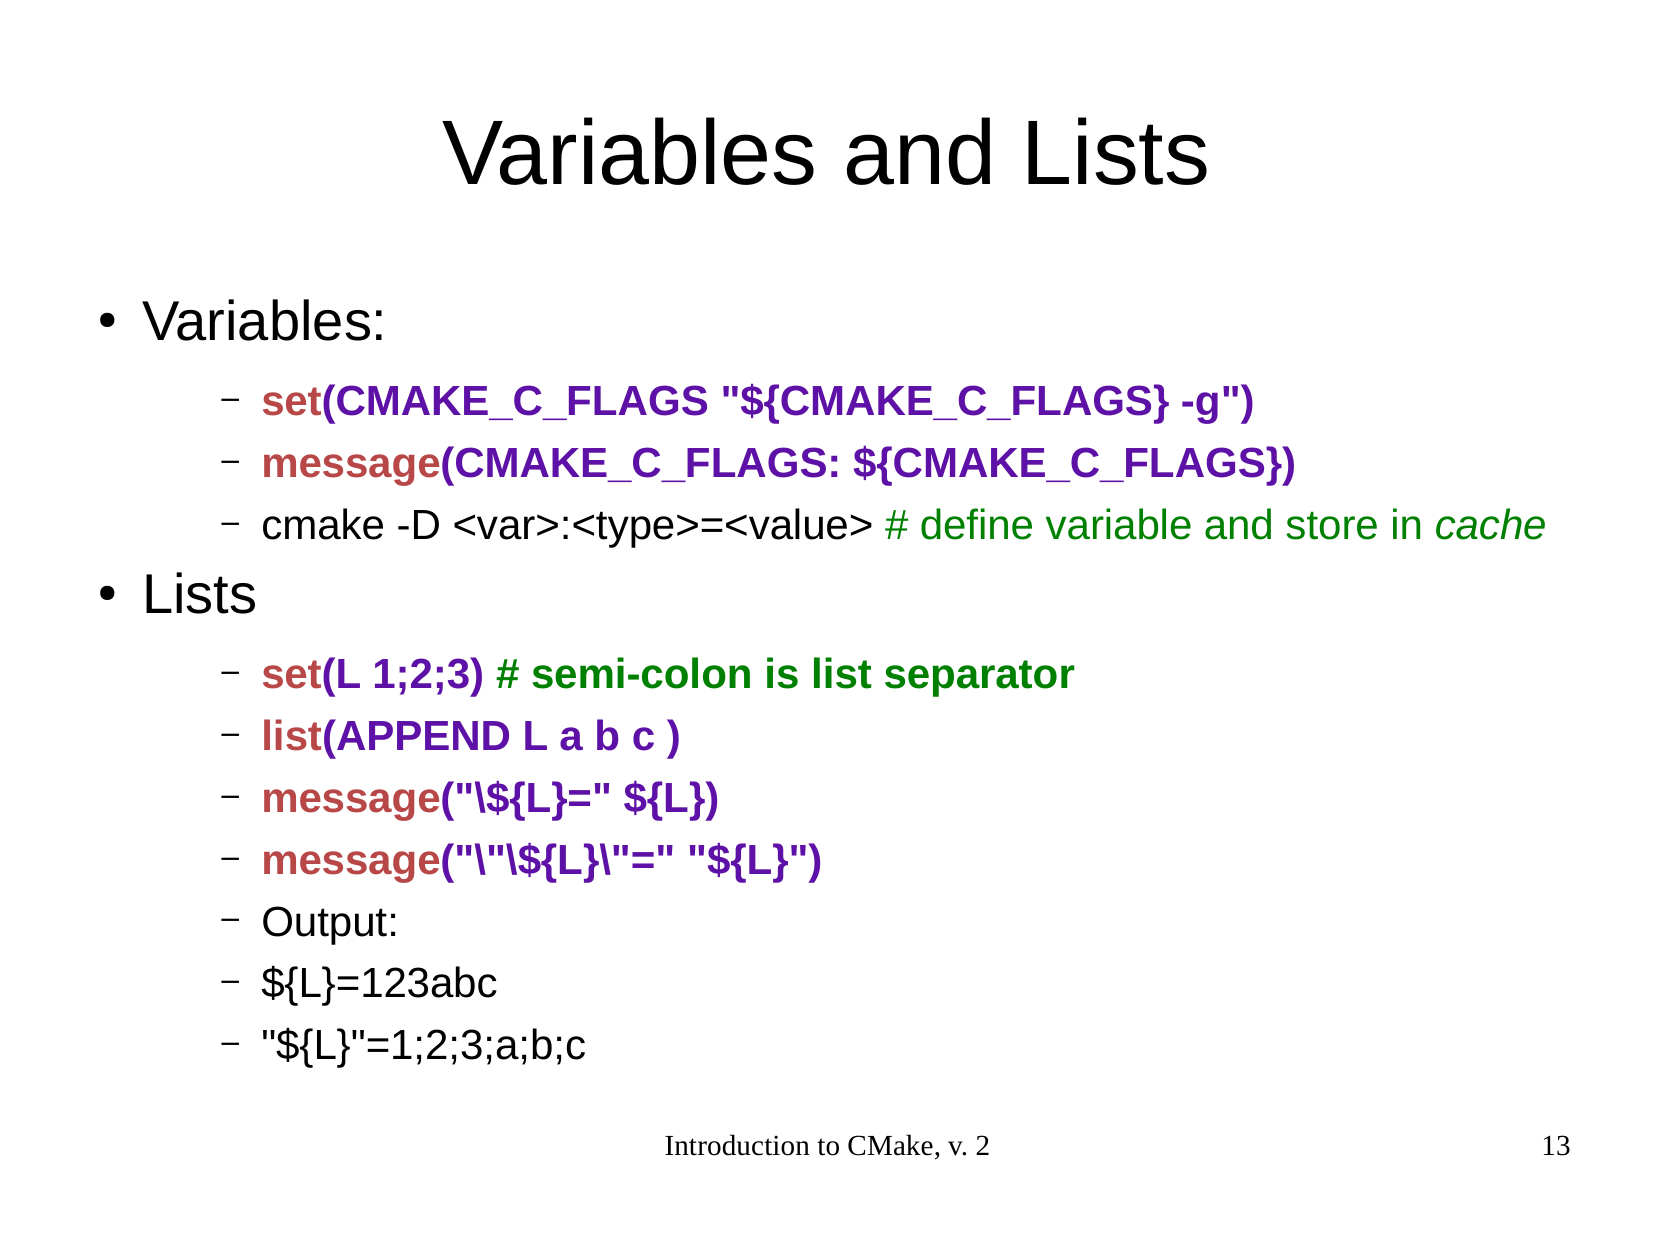

# Variables and Lists
Variables:
set(CMAKE_C_FLAGS "${CMAKE_C_FLAGS} -g")
message(CMAKE_C_FLAGS: ${CMAKE_C_FLAGS})
cmake -D <var>:<type>=<value> # define variable and store in cache
Lists
set(L 1;2;3) # semi-colon is list separator
list(APPEND L a b c )
message("\${L}=" ${L})
message("\"\${L}\"=" "${L}")
Output:
${L}=123abc
"${L}"=1;2;3;a;b;c
Introduction to CMake, v. 2
13